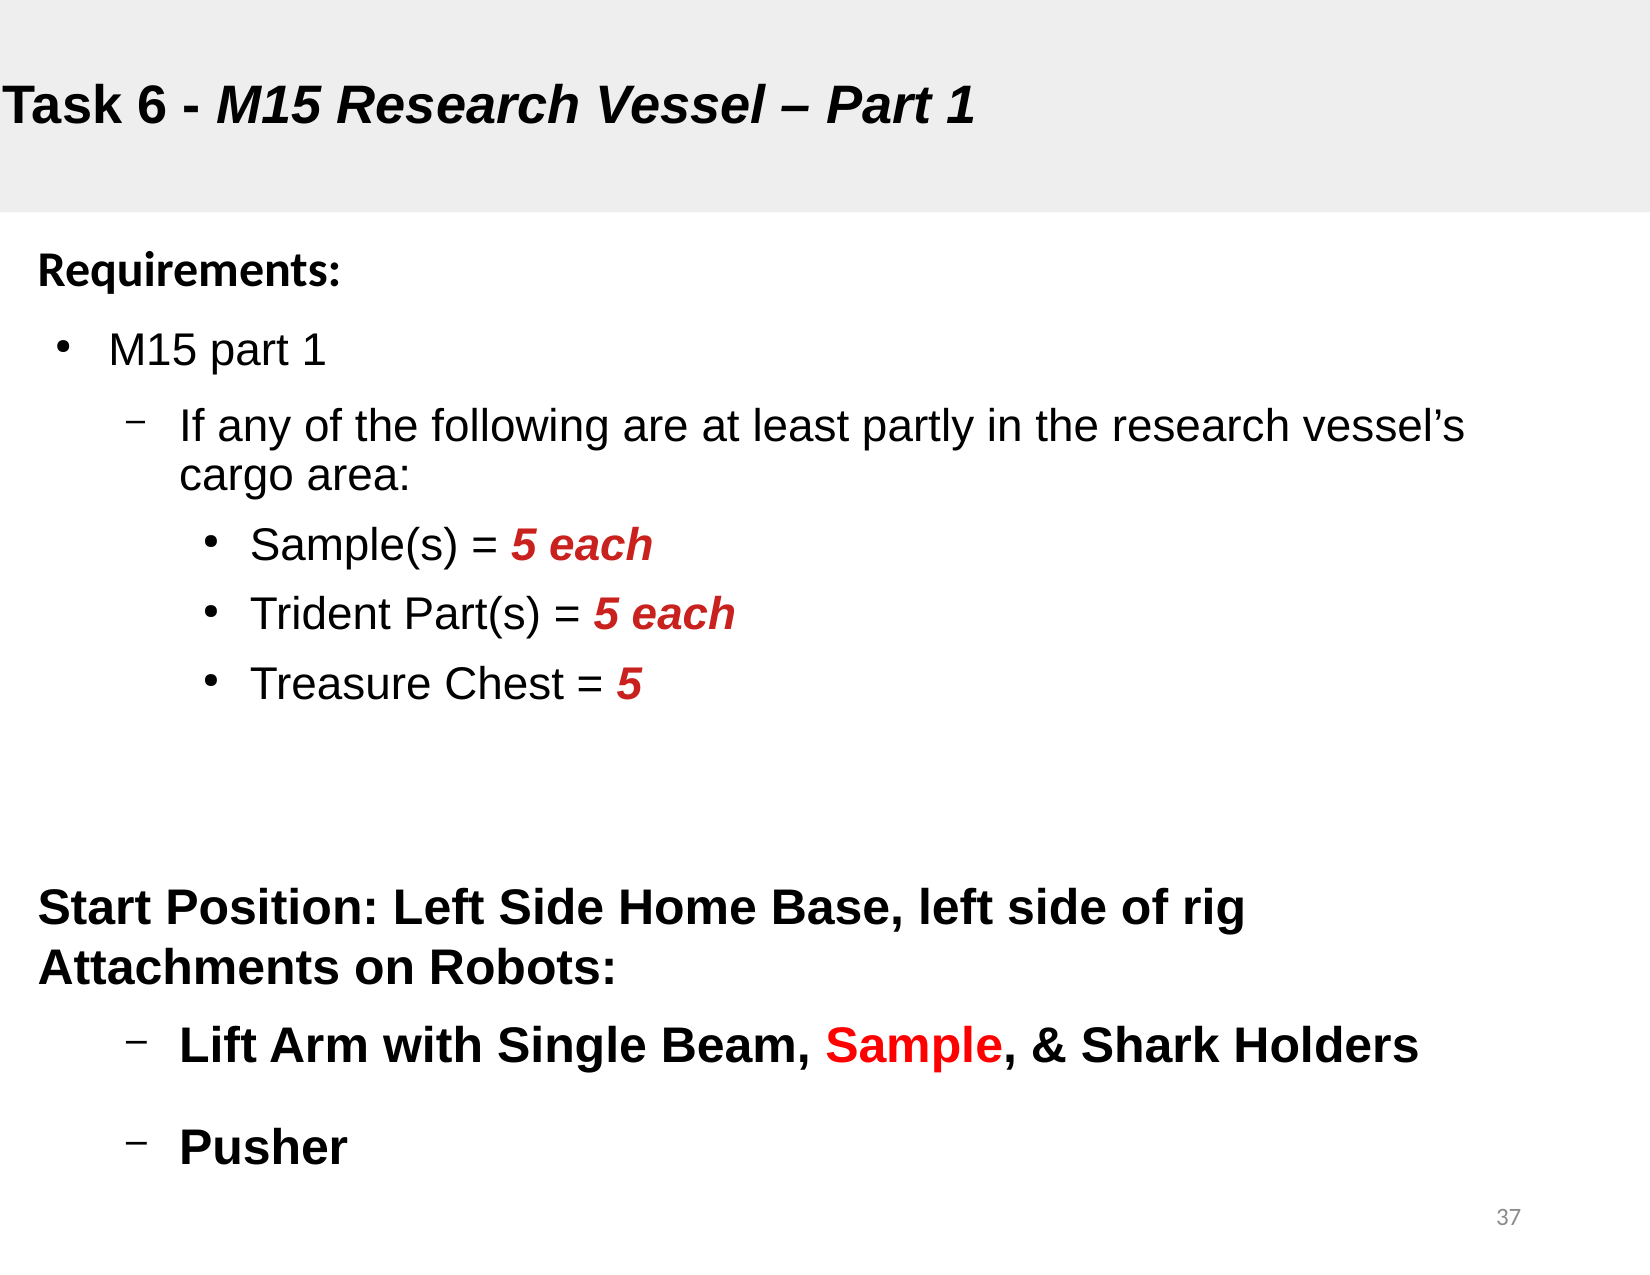

# Task 6 - M15 Research Vessel – Part 1
Requirements:
M15 part 1
If any of the following are at least partly in the research vessel’s cargo area:
Sample(s) = 5 each
Trident Part(s) = 5 each
Treasure Chest = 5
Start Position: Left Side Home Base, left side of rig
Attachments on Robots:
Lift Arm with Single Beam, Sample, & Shark Holders
Pusher
37